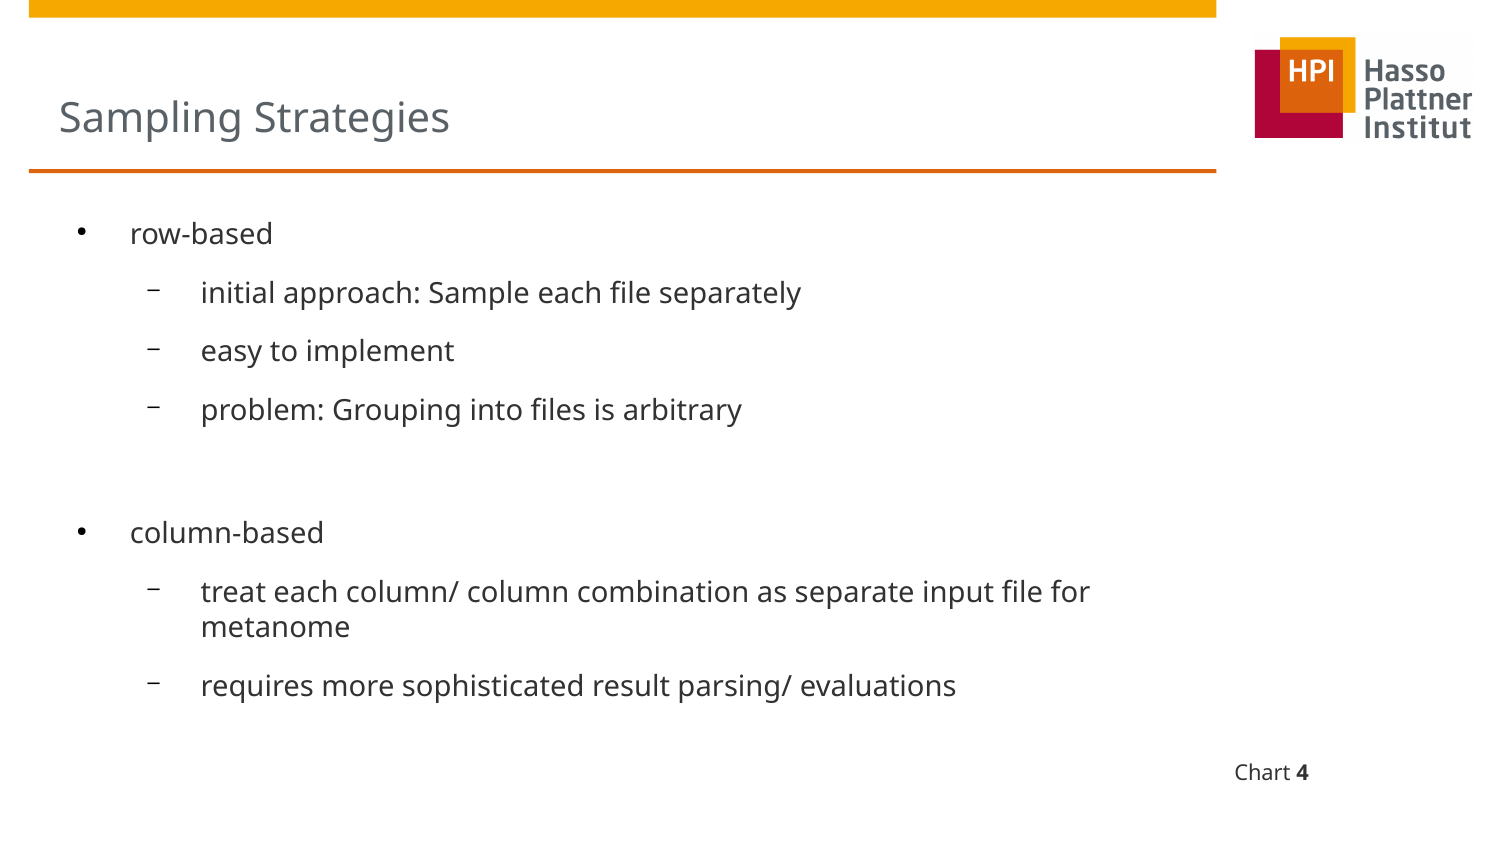

# Sampling Strategies
row-based
initial approach: Sample each file separately
easy to implement
problem: Grouping into files is arbitrary
column-based
treat each column/ column combination as separate input file for metanome
requires more sophisticated result parsing/ evaluations
Chart